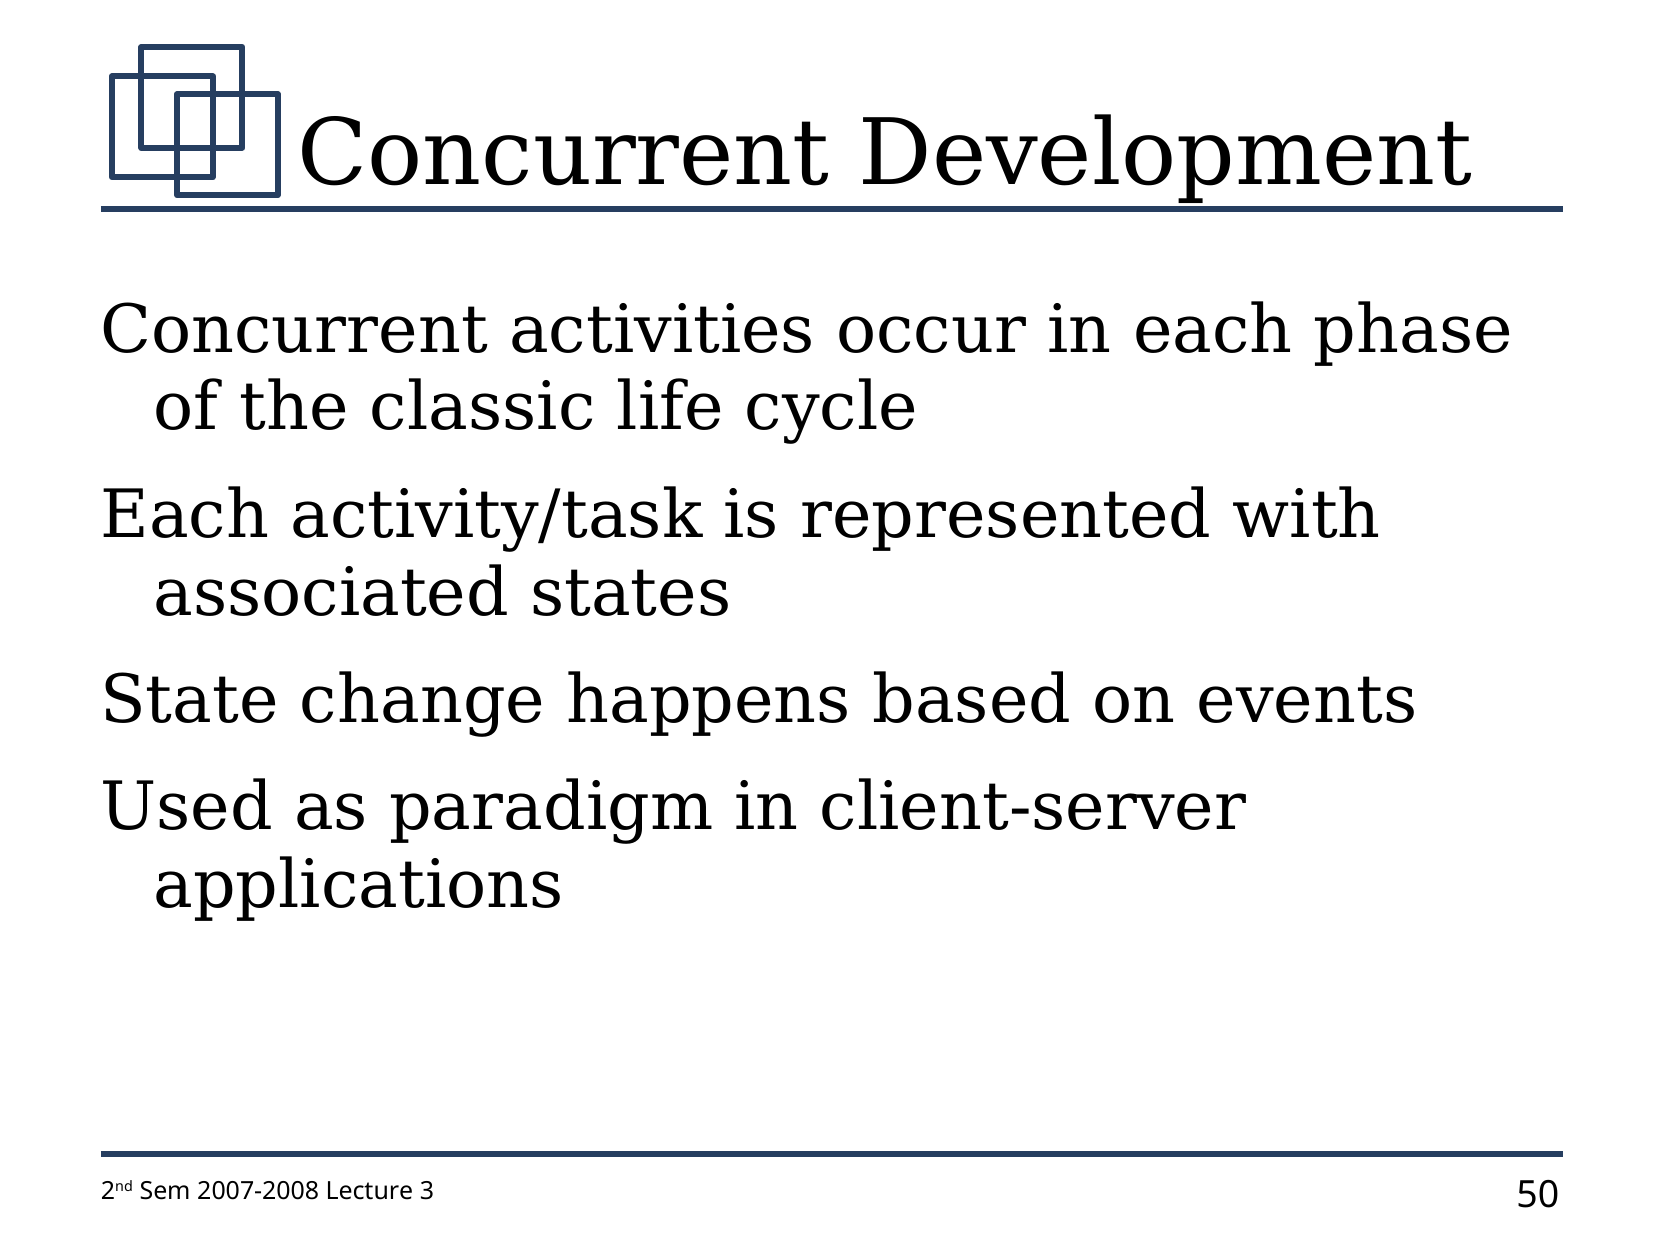

# Concurrent Development
Concurrent activities occur in each phase of the classic life cycle
Each activity/task is represented with associated states
State change happens based on events
Used as paradigm in client-server applications